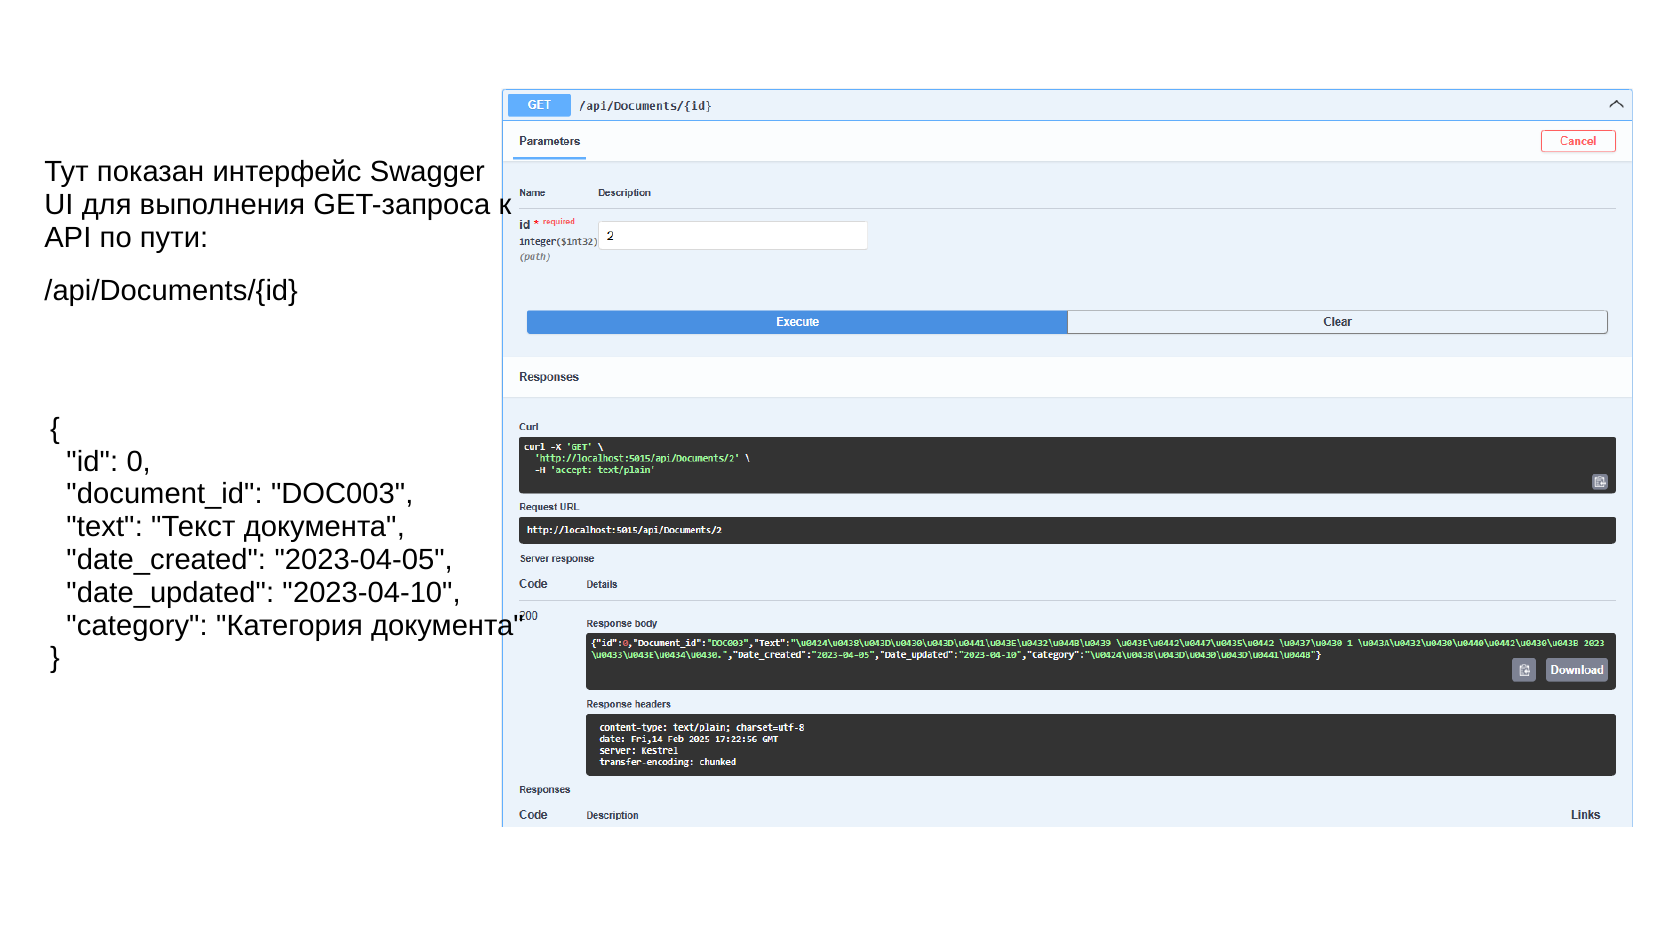

Тут показан интерфейс Swagger UI для выполнения GET-запроса к API по пути:
/api/Documents/{id}
{
 "id": 0,
 "document_id": "DOC003",
 "text": "Текст документа",
 "date_created": "2023-04-05",
 "date_updated": "2023-04-10",
 "category": "Категория документа"
}